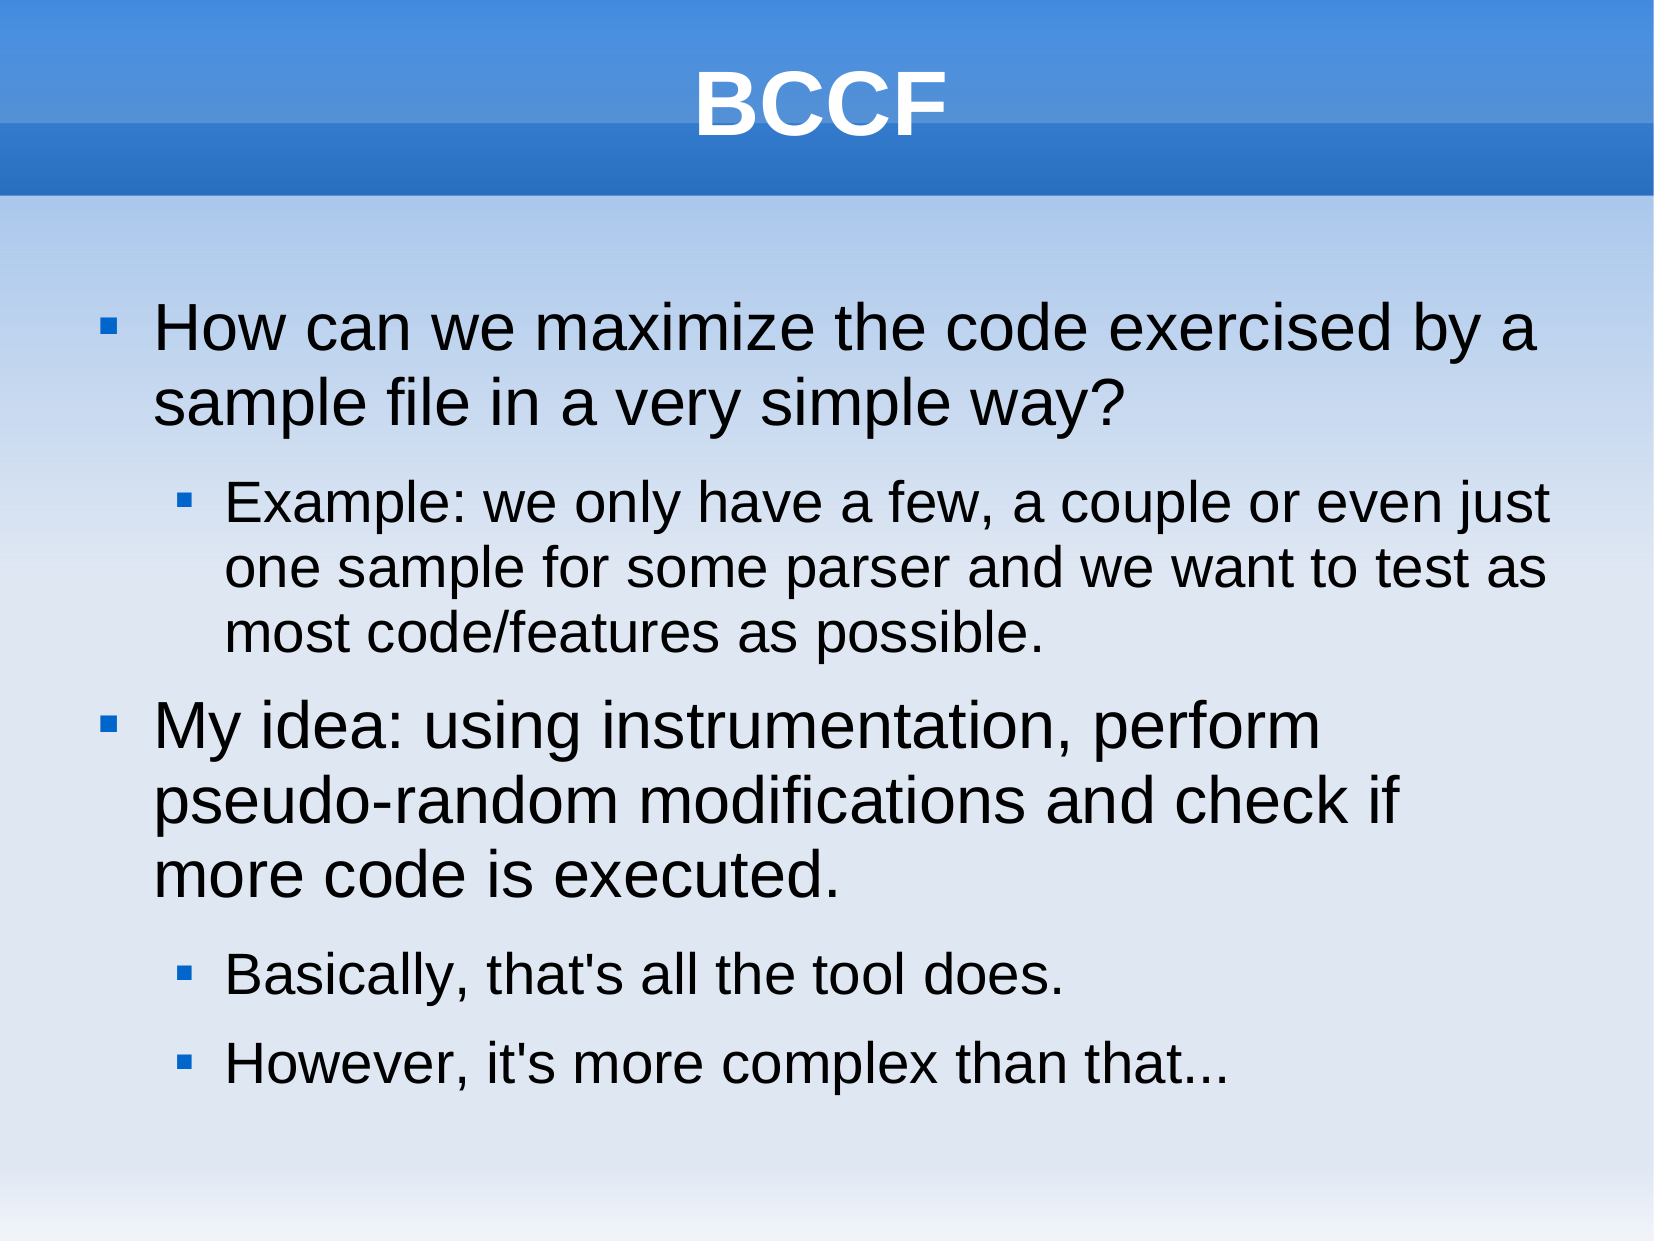

# BCCF
How can we maximize the code exercised by a sample file in a very simple way?
Example: we only have a few, a couple or even just one sample for some parser and we want to test as most code/features as possible.
My idea: using instrumentation, perform pseudo-random modifications and check if more code is executed.
Basically, that's all the tool does.
However, it's more complex than that...